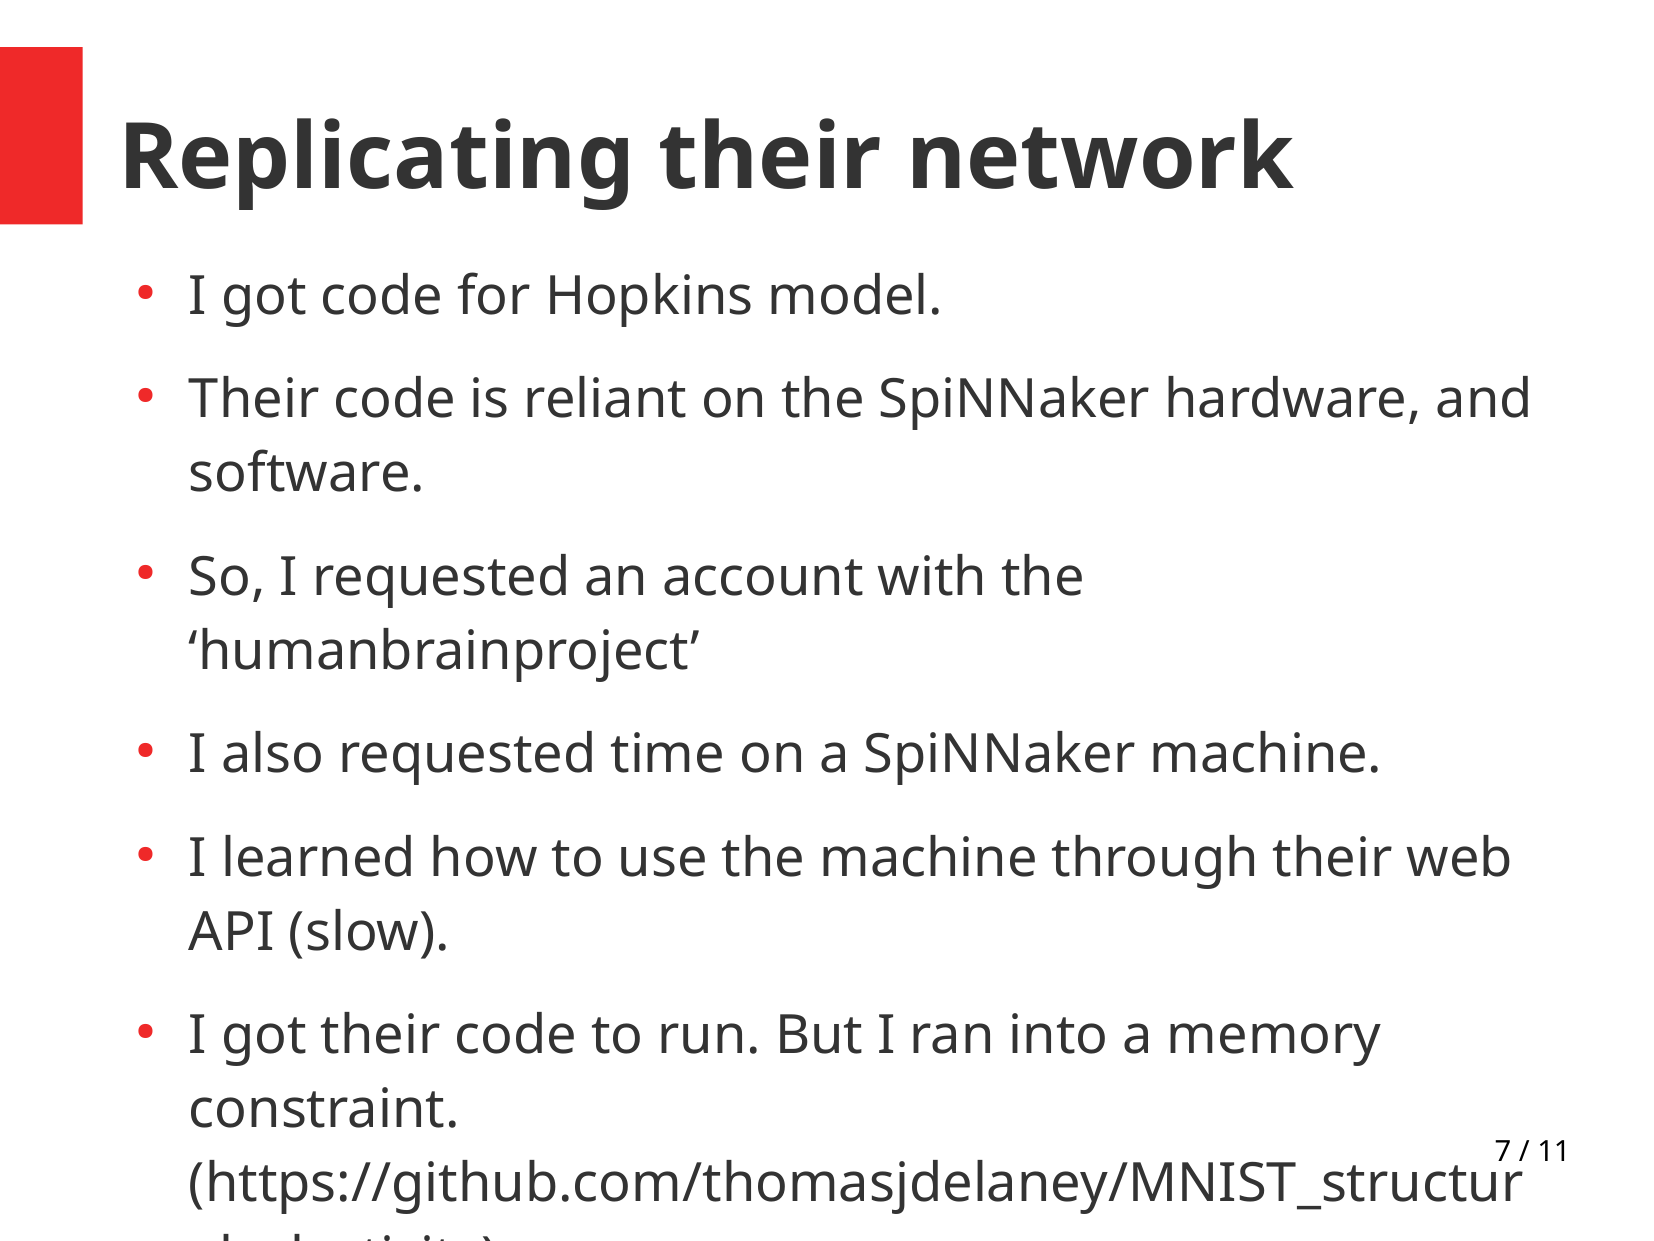

# Replicating their network
I got code for Hopkins model.
Their code is reliant on the SpiNNaker hardware, and software.
So, I requested an account with the ‘humanbrainproject’
I also requested time on a SpiNNaker machine.
I learned how to use the machine through their web API (slow).
I got their code to run. But I ran into a memory constraint. (https://github.com/thomasjdelaney/MNIST_structural_plasticity)
7